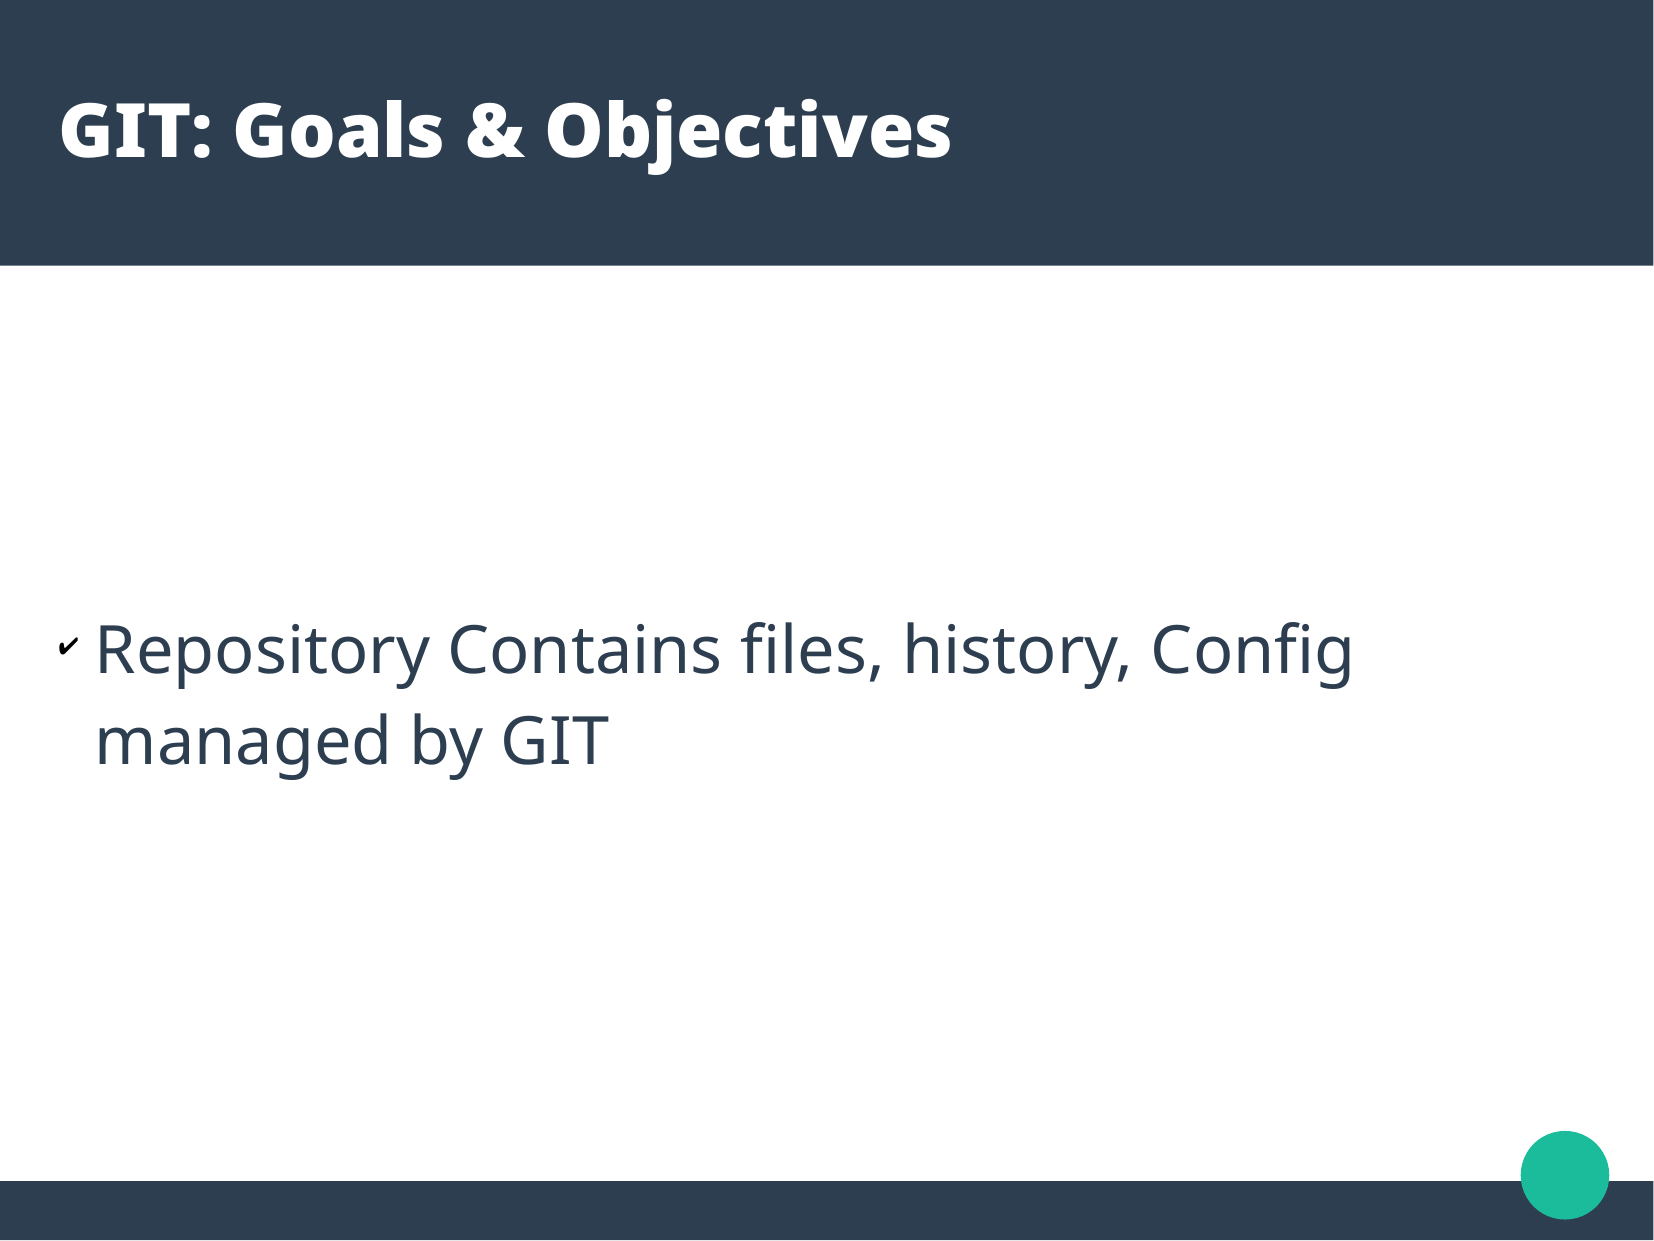

# GIT: Goals & Objectives
Repository Contains files, history, Config managed by GIT